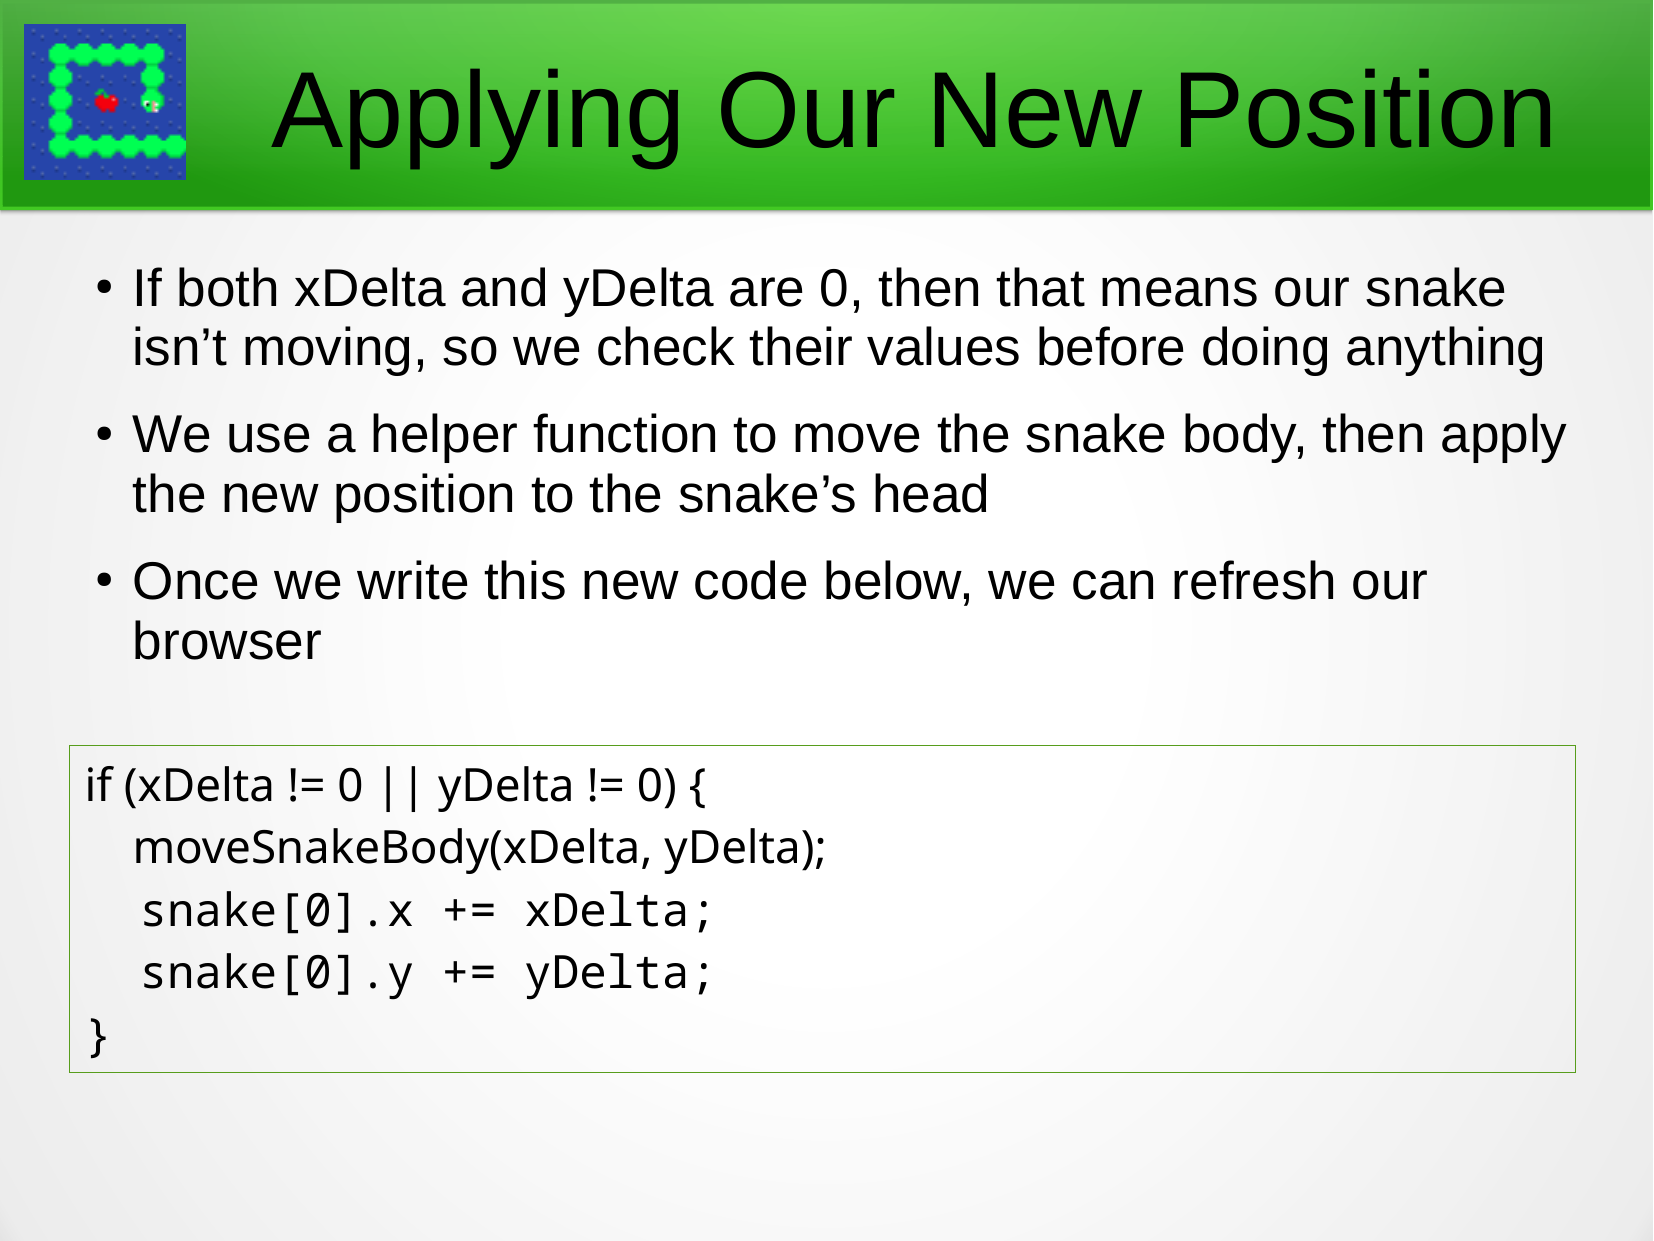

# Applying Our New Position
If both xDelta and yDelta are 0, then that means our snake isn’t moving, so we check their values before doing anything
We use a helper function to move the snake body, then apply the new position to the snake’s head
Once we write this new code below, we can refresh our browser
if (xDelta != 0 || yDelta != 0) {
 moveSnakeBody(xDelta, yDelta);
 snake[0].x += xDelta;
 snake[0].y += yDelta;
}